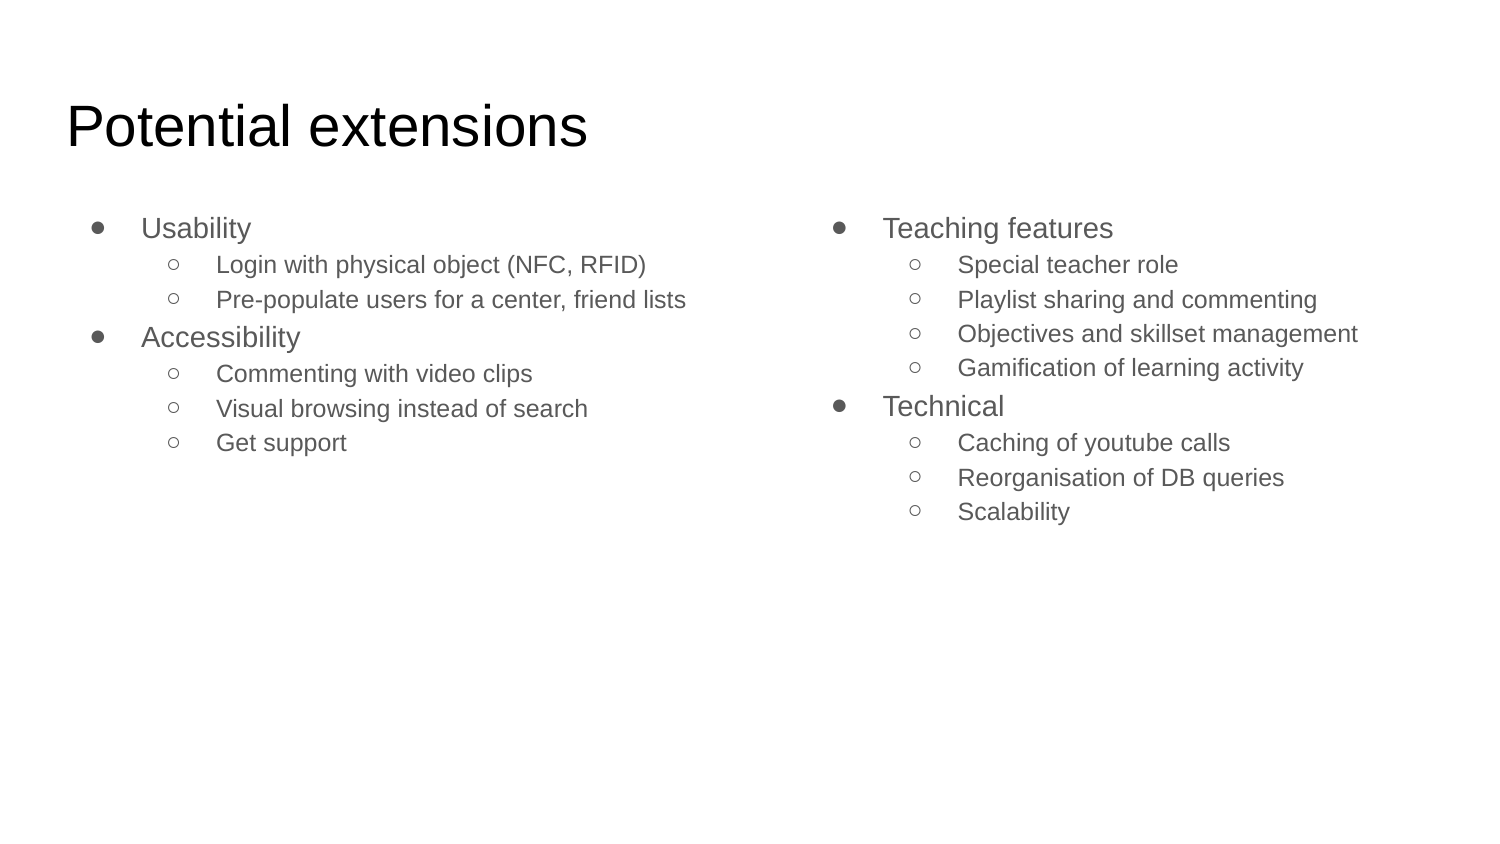

Potential extensions
# Usability
Login with physical object (NFC, RFID)
Pre-populate users for a center, friend lists
Accessibility
Commenting with video clips
Visual browsing instead of search
Get support
Teaching features
Special teacher role
Playlist sharing and commenting
Objectives and skillset management
Gamification of learning activity
Technical
Caching of youtube calls
Reorganisation of DB queries
Scalability